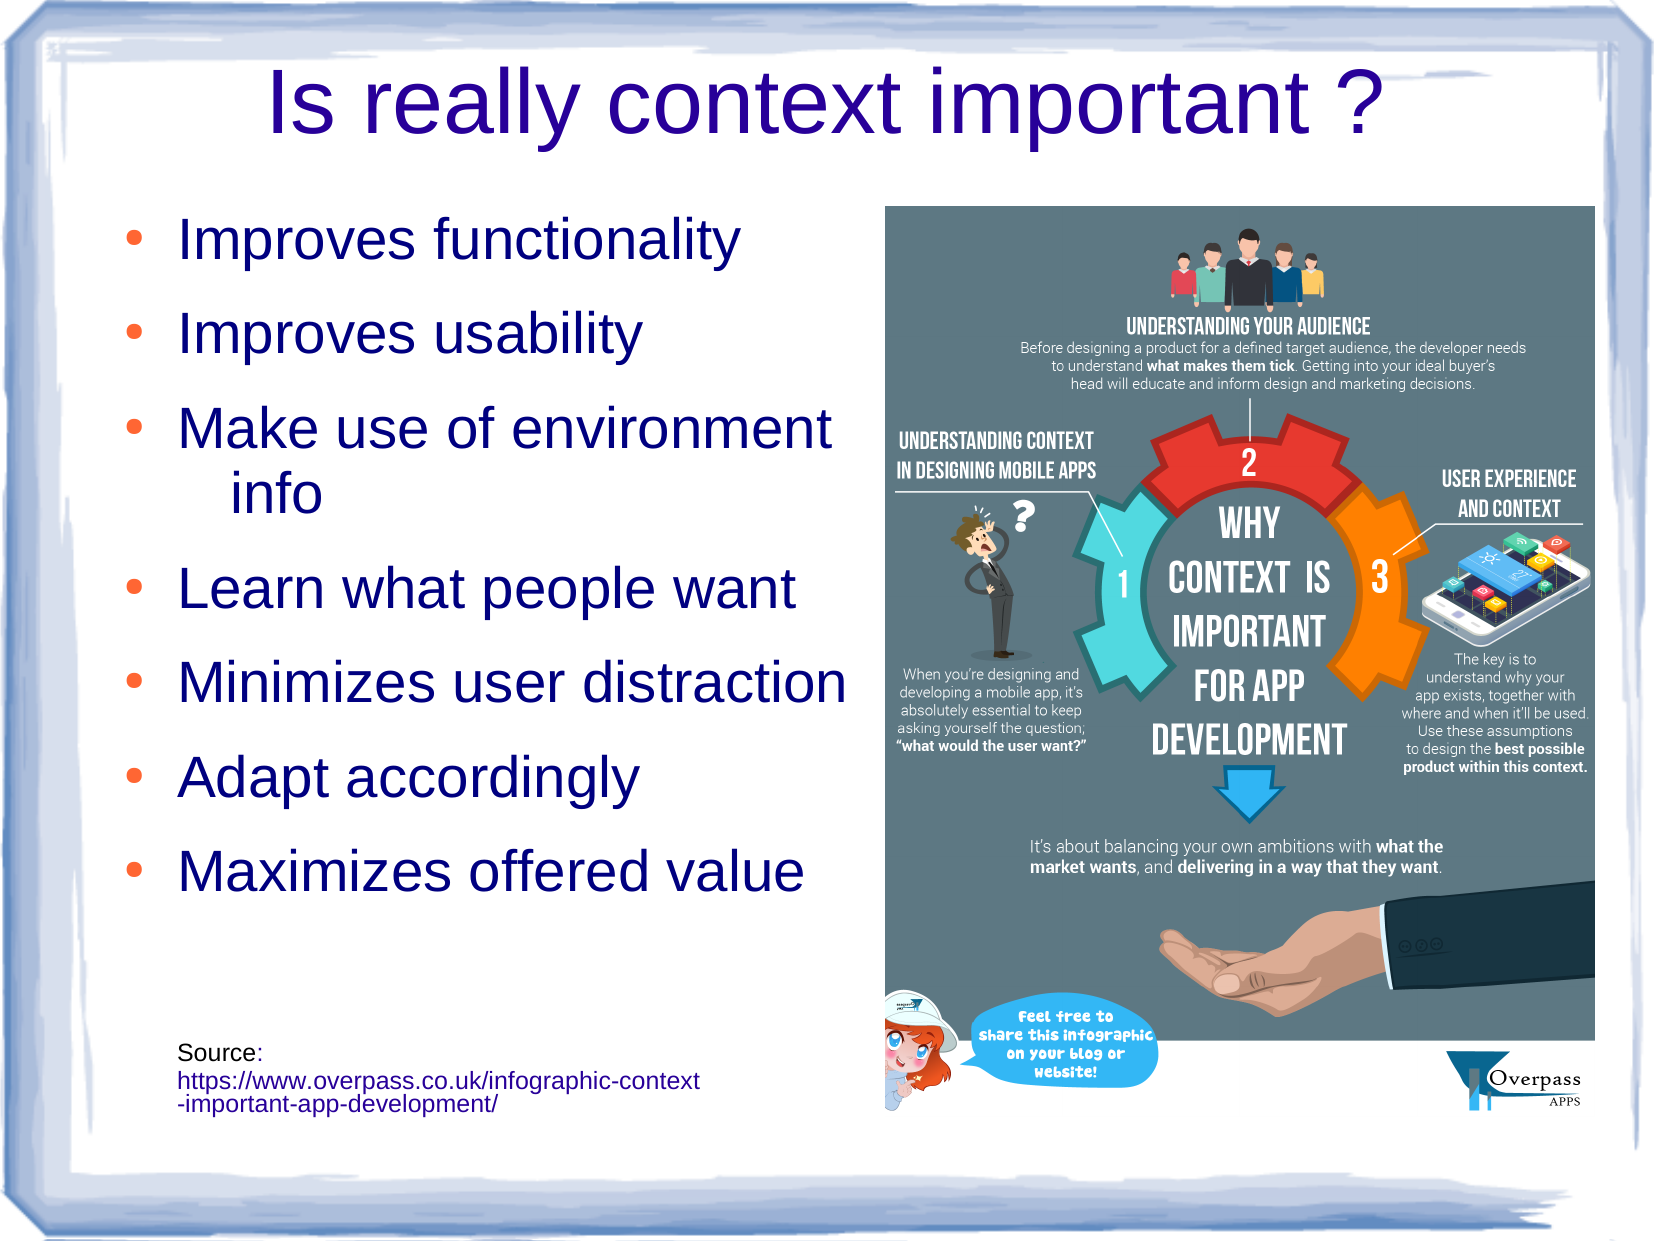

# Is really context important ?
Improves functionality
Improves usability
Make use of environment info
Learn what people want
Minimizes user distraction
Adapt accordingly
Maximizes offered value
Source:
https://www.overpass.co.uk/infographic-context-important-app-development/